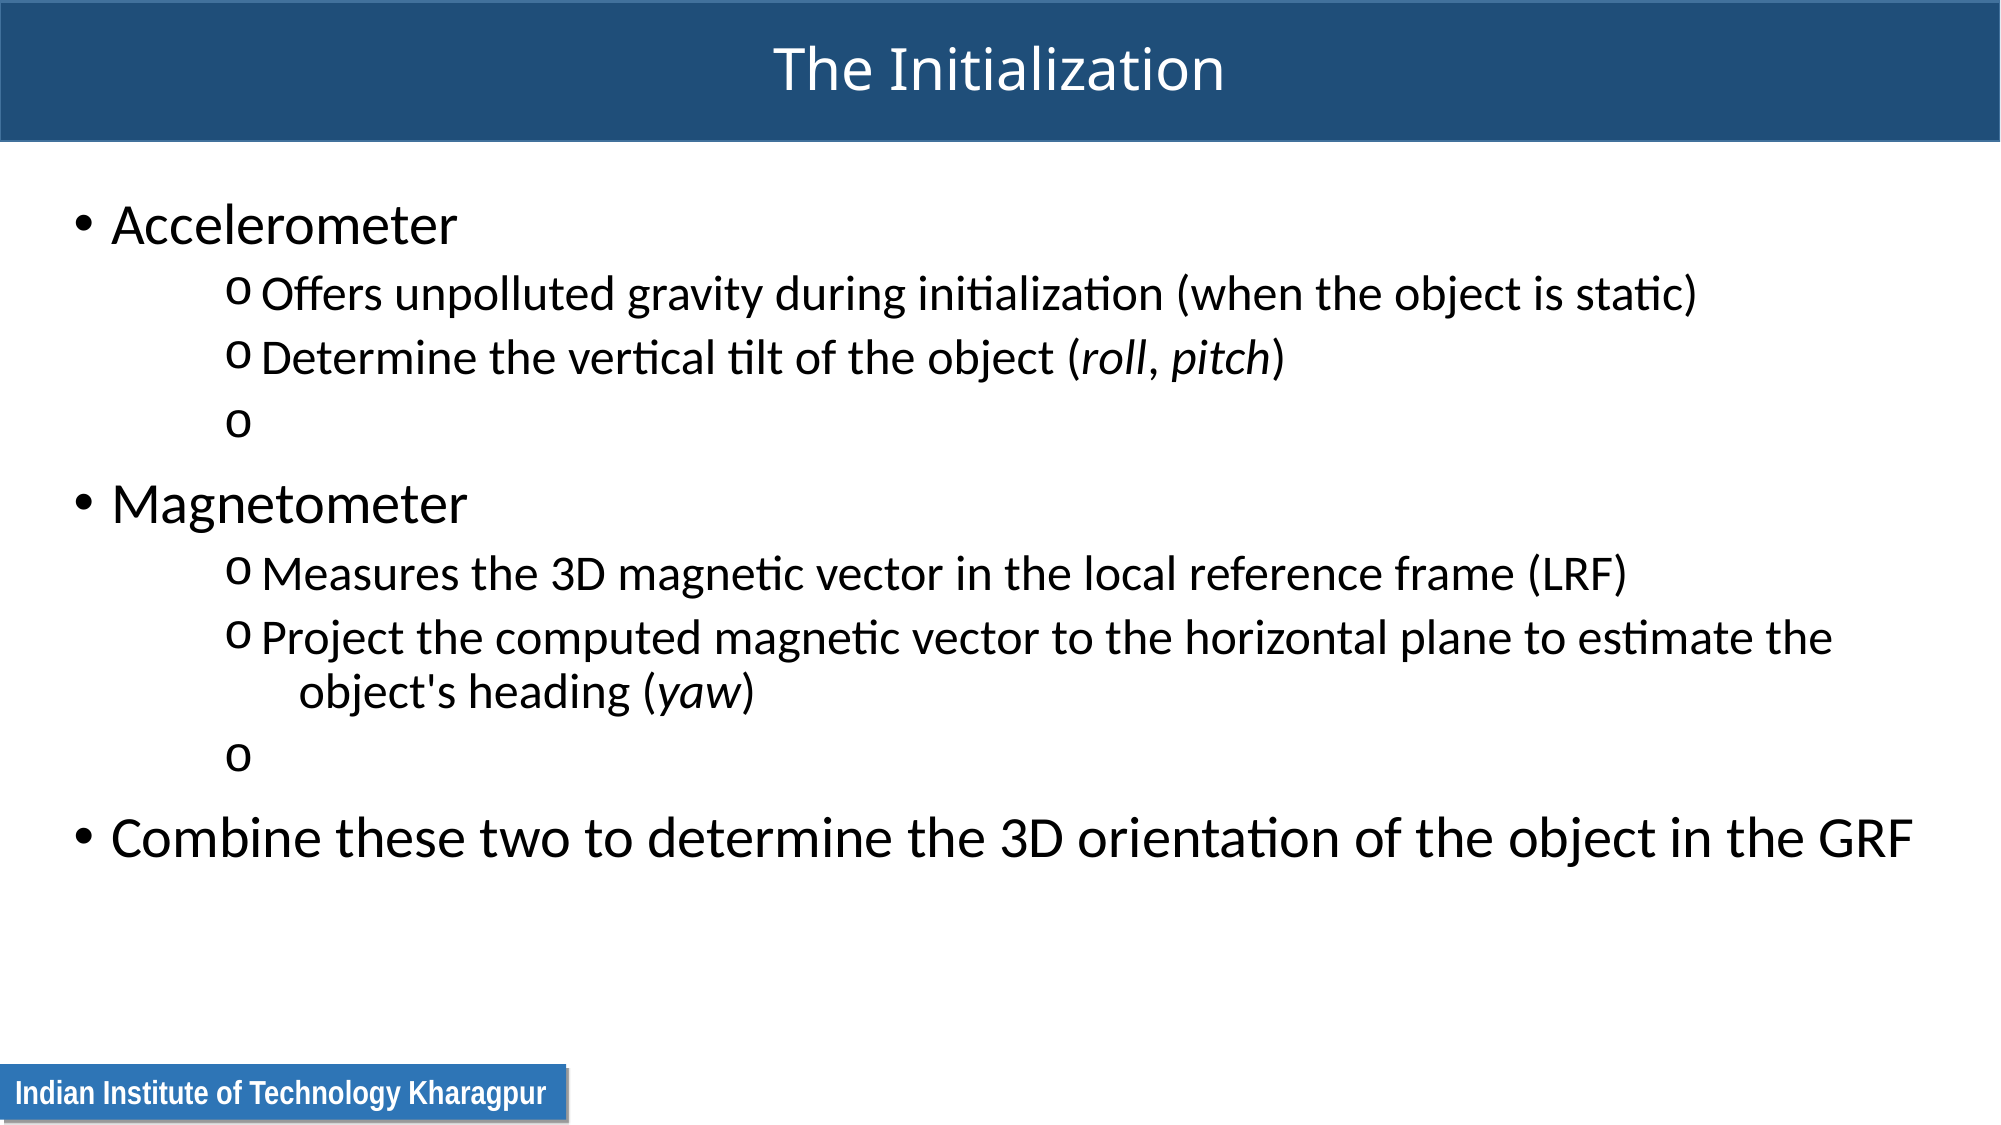

The Initialization
# Accelerometer
Offers unpolluted gravity during initialization (when the object is static)
Determine the vertical tilt of the object (roll, pitch)
Magnetometer
Measures the 3D magnetic vector in the local reference frame (LRF)
Project the computed magnetic vector to the horizontal plane to estimate the object's heading (yaw)
Combine these two to determine the 3D orientation of the object in the GRF